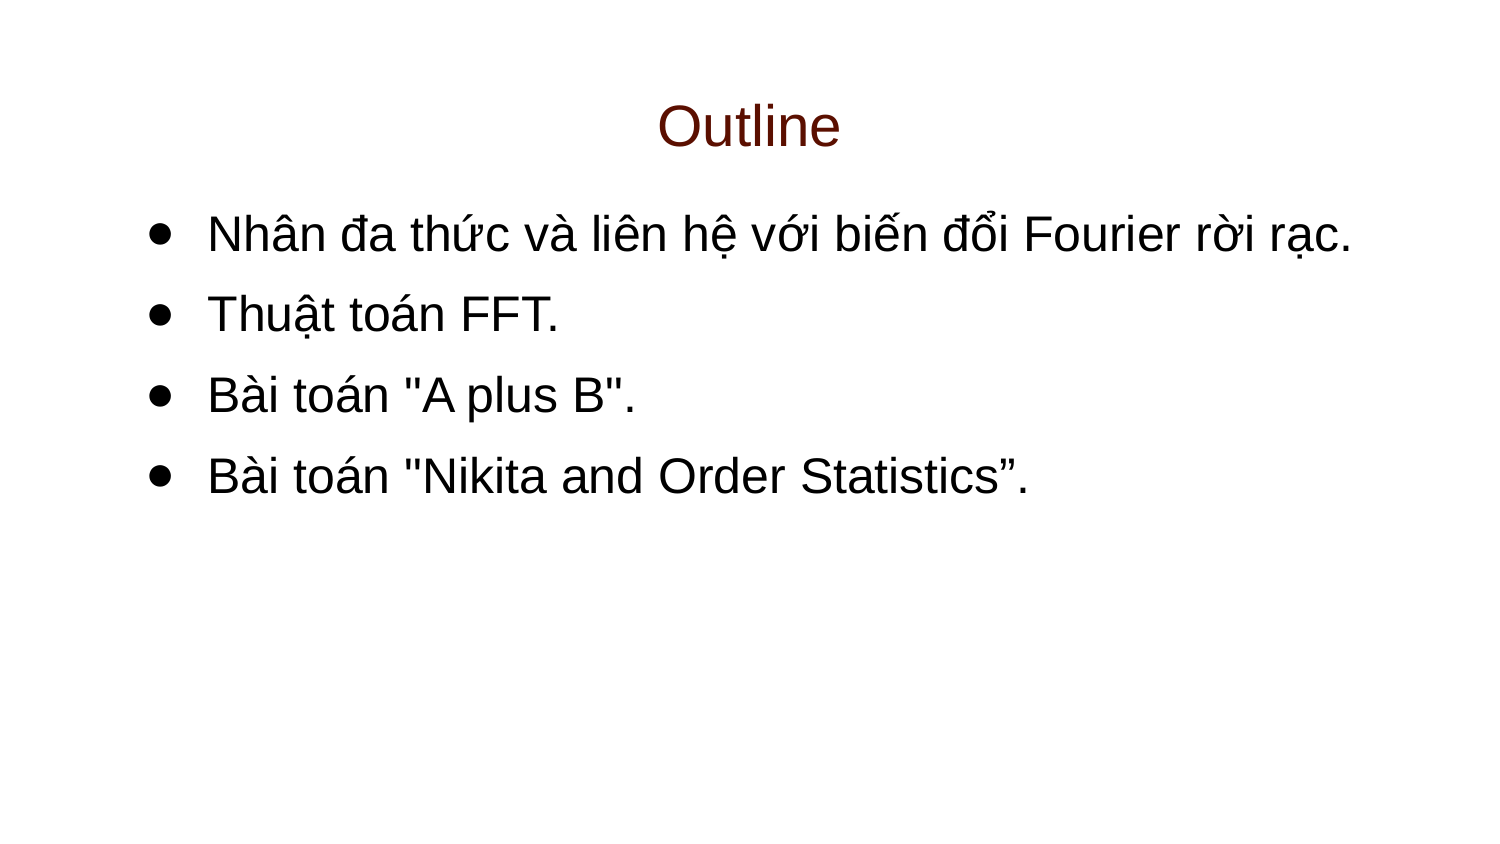

# Outline
Nhân đa thức và liên hệ với biến đổi Fourier rời rạc.
Thuật toán FFT.
Bài toán "A plus B".
Bài toán "Nikita and Order Statistics”.